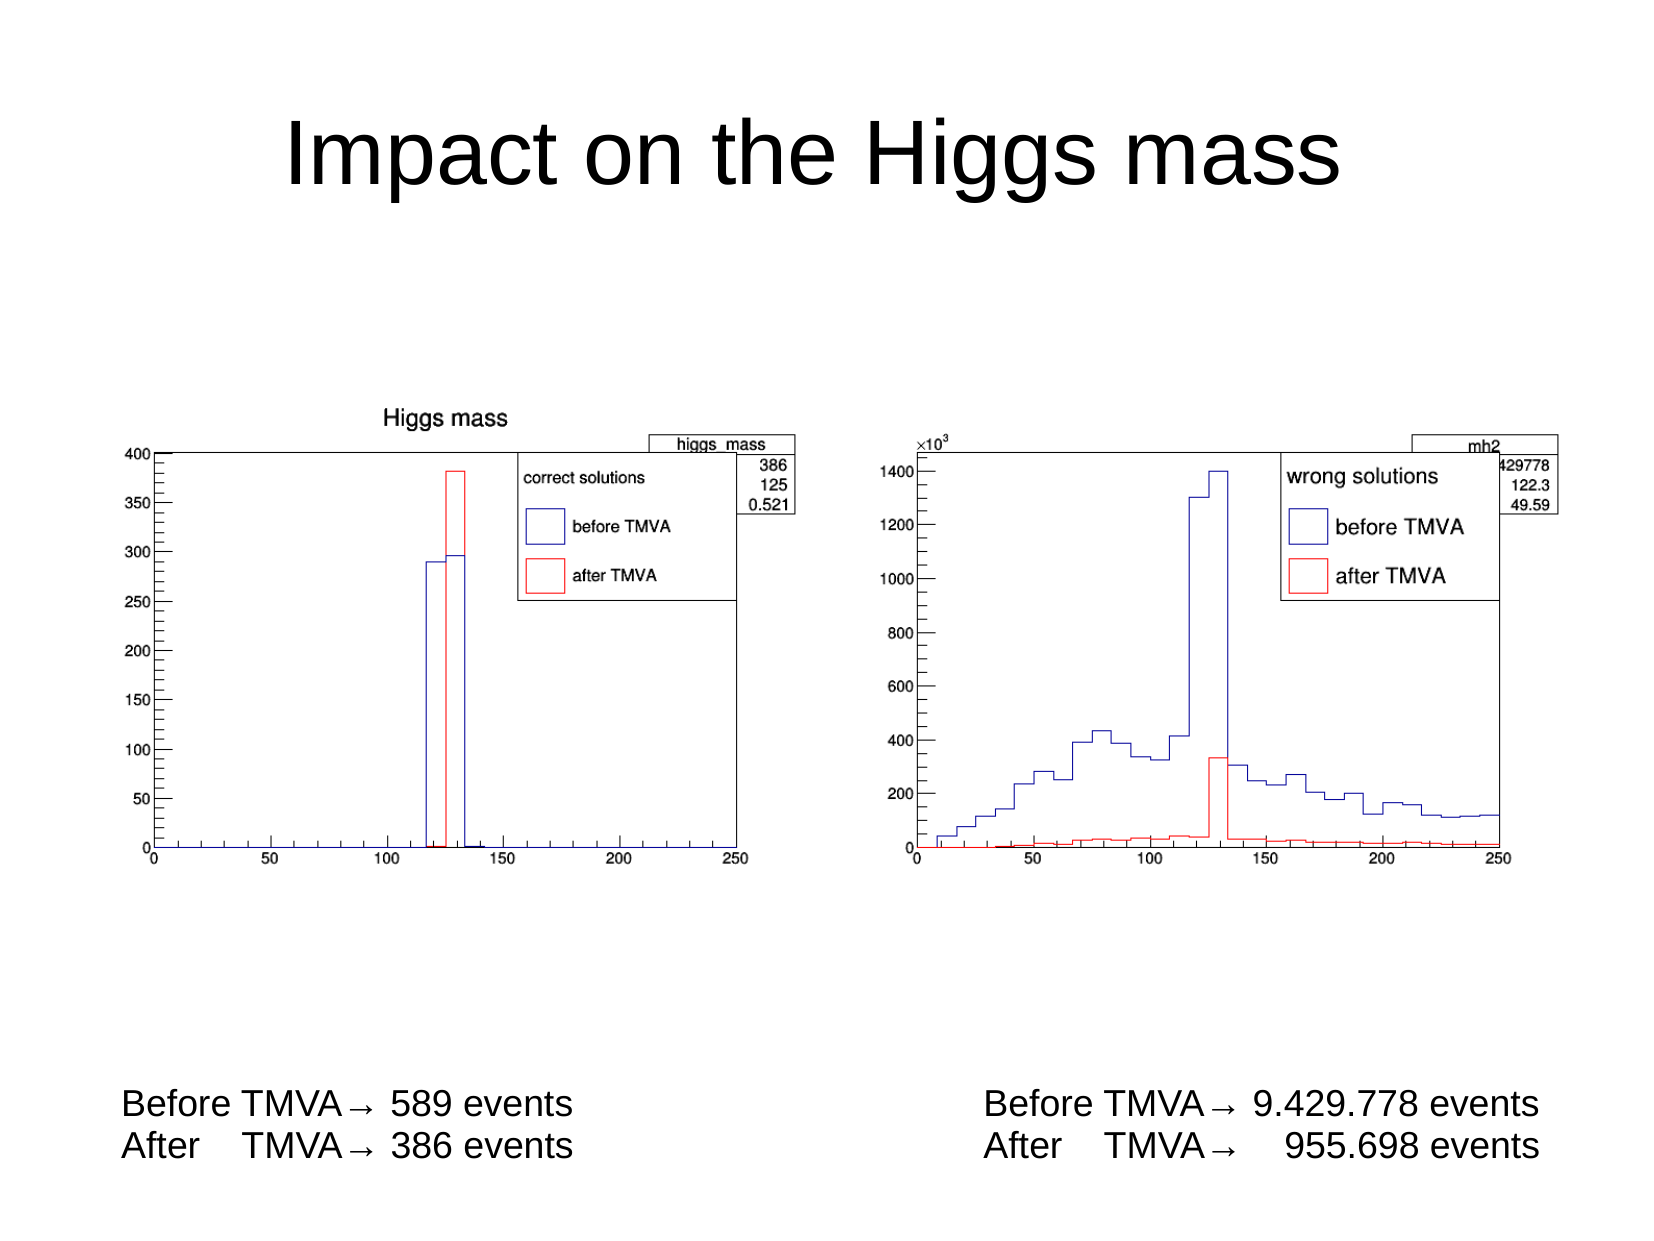

# Impact on the Higgs mass
Before TMVA→ 589 events
After TMVA→ 386 events
Before TMVA→ 9.429.778 events
After TMVA→ 955.698 events